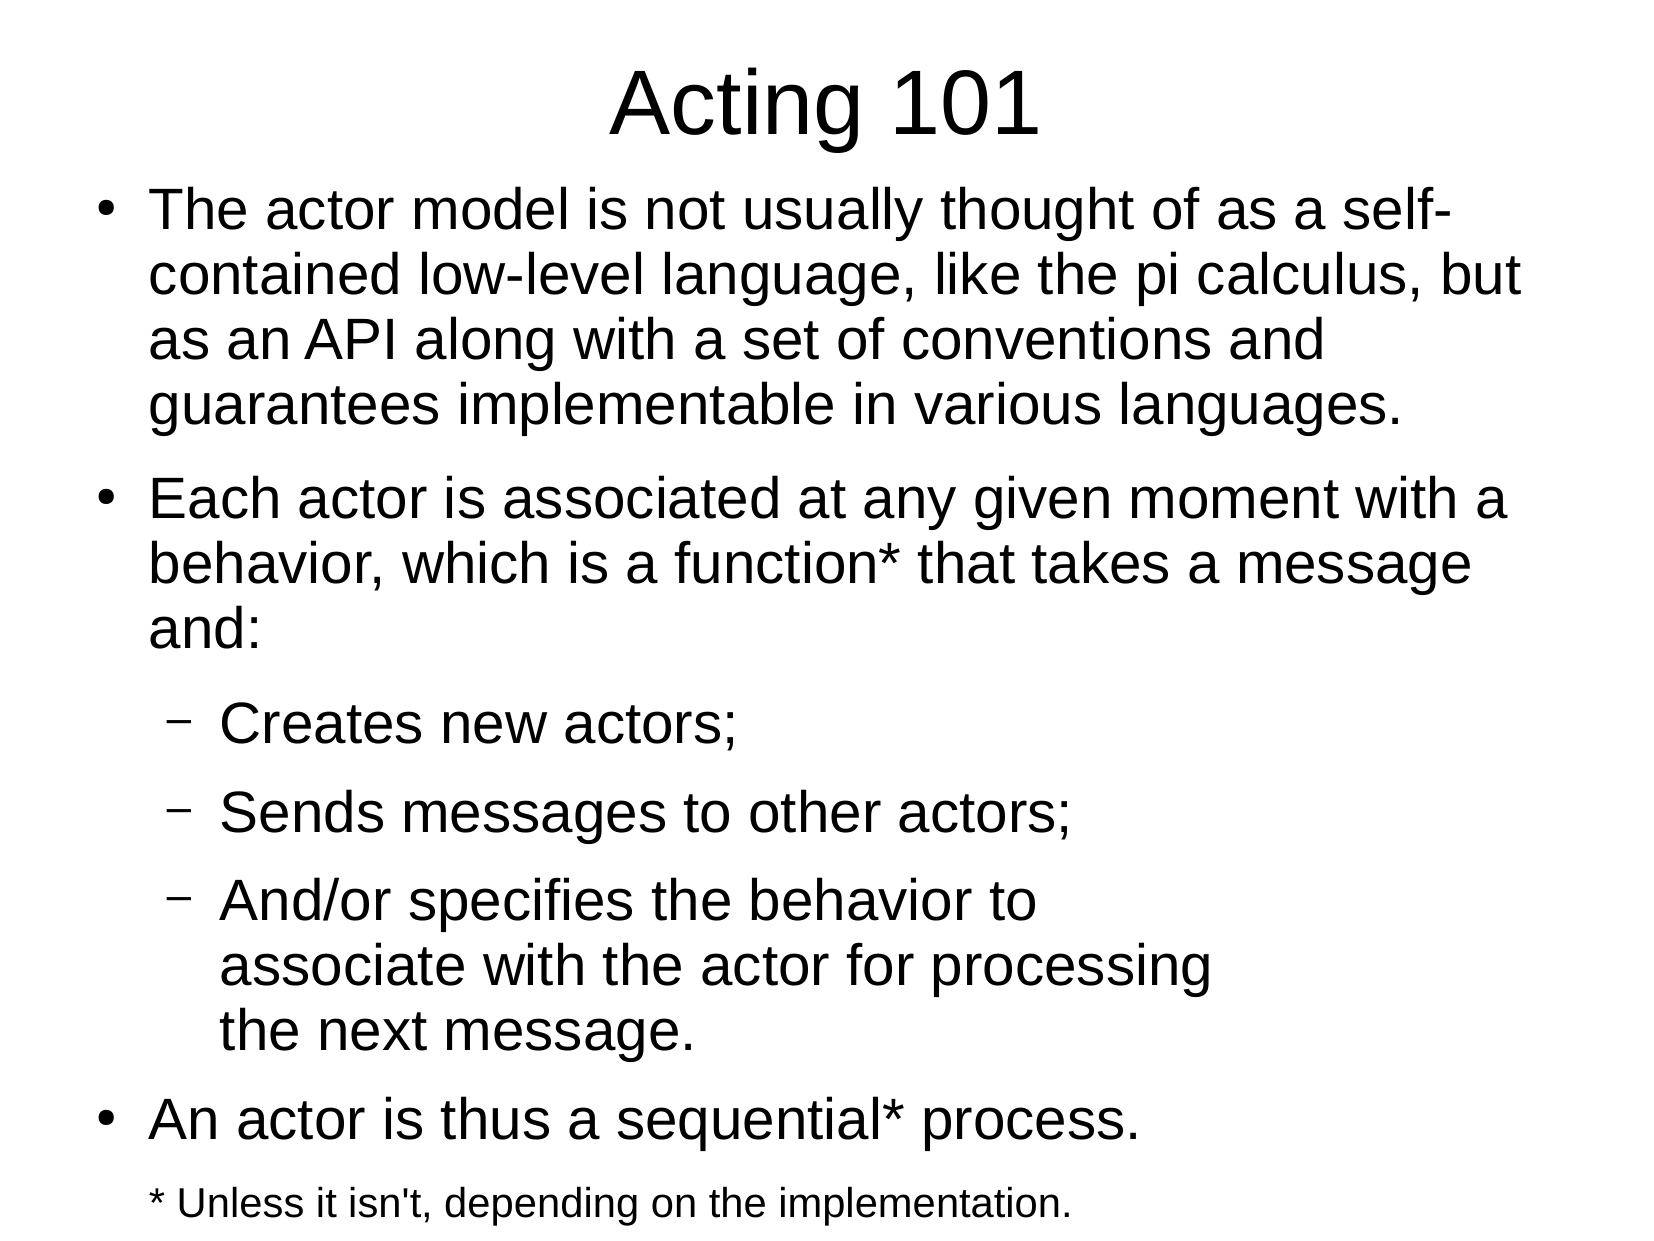

# Acting 101
The actor model is not usually thought of as a self-contained low-level language, like the pi calculus, but as an API along with a set of conventions and guarantees implementable in various languages.
Each actor is associated at any given moment with a behavior, which is a function* that takes a message and:
Creates new actors;
Sends messages to other actors;
And/or specifies the behavior to
associate with the actor for processing
the next message.
An actor is thus a sequential* process.
* Unless it isn't, depending on the implementation.